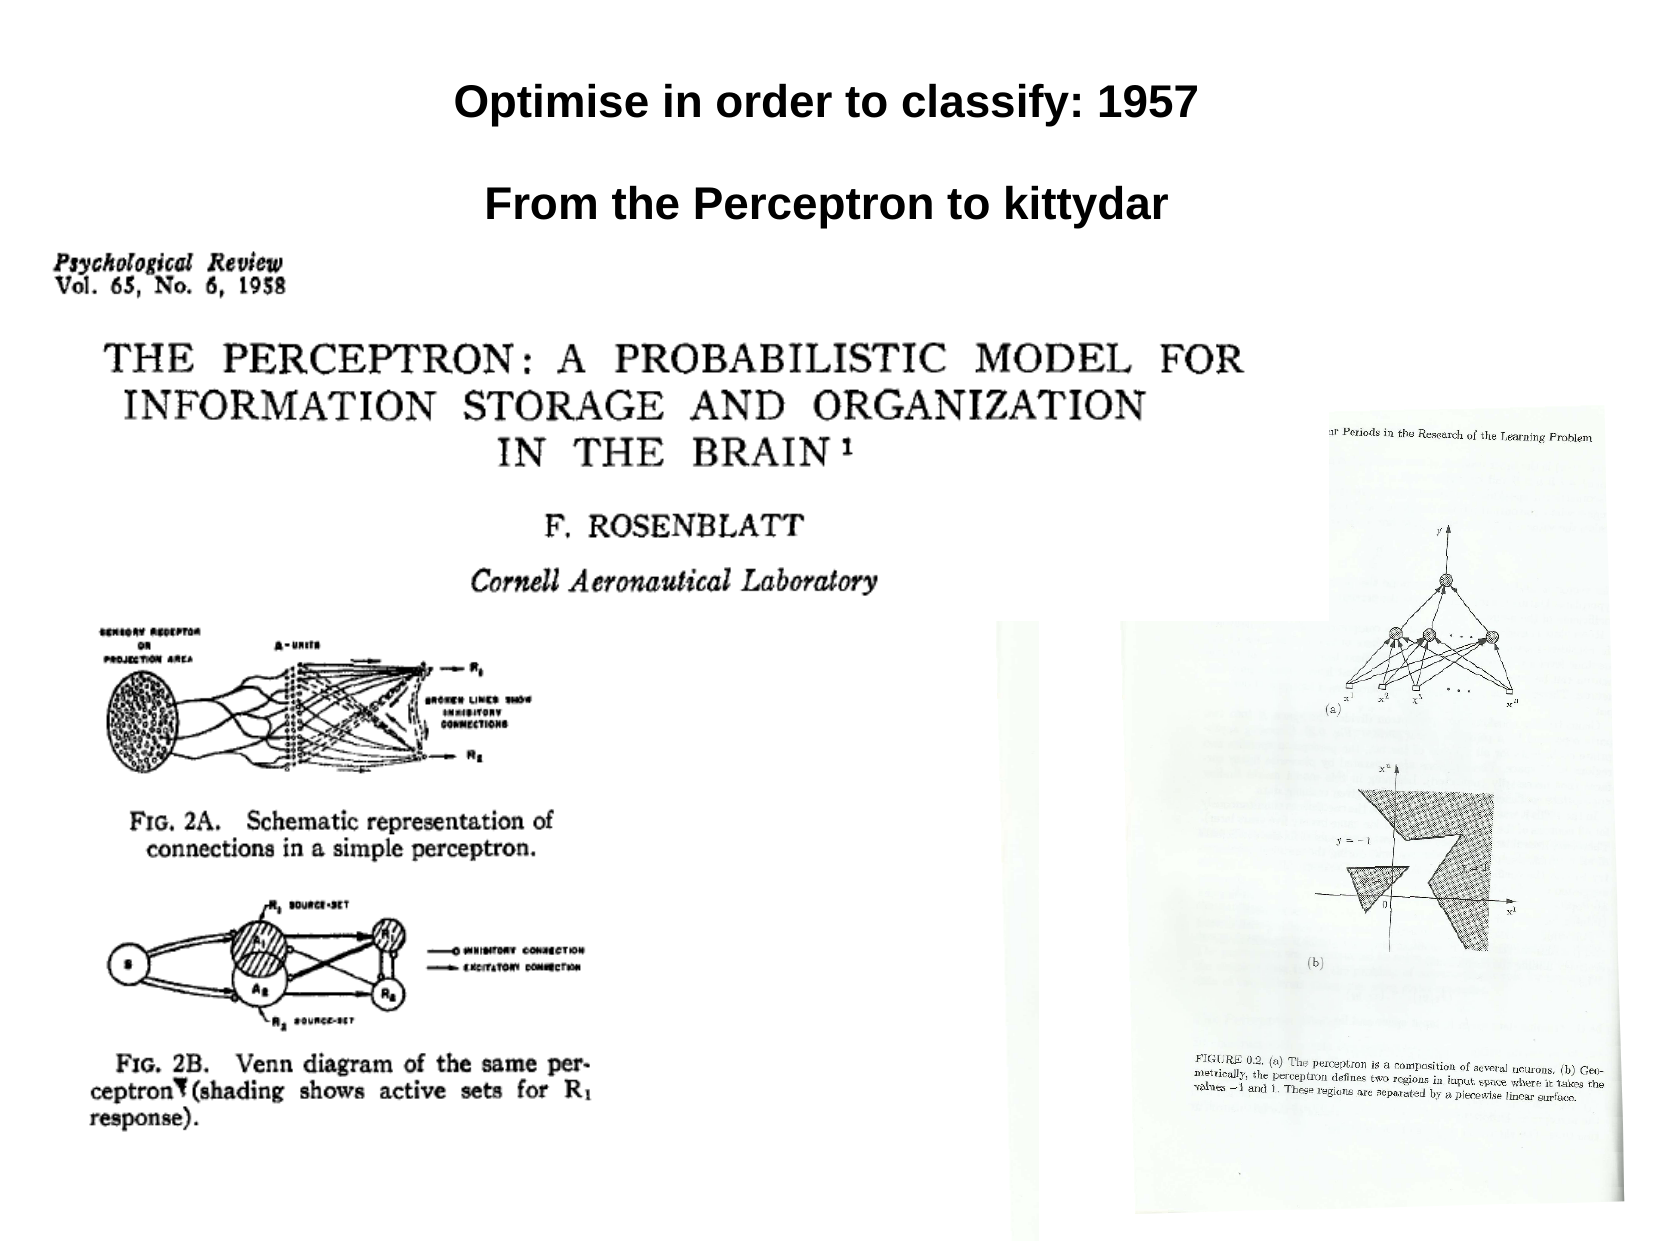

# Optimise in order to classify: 1957 From the Perceptron to kittydar